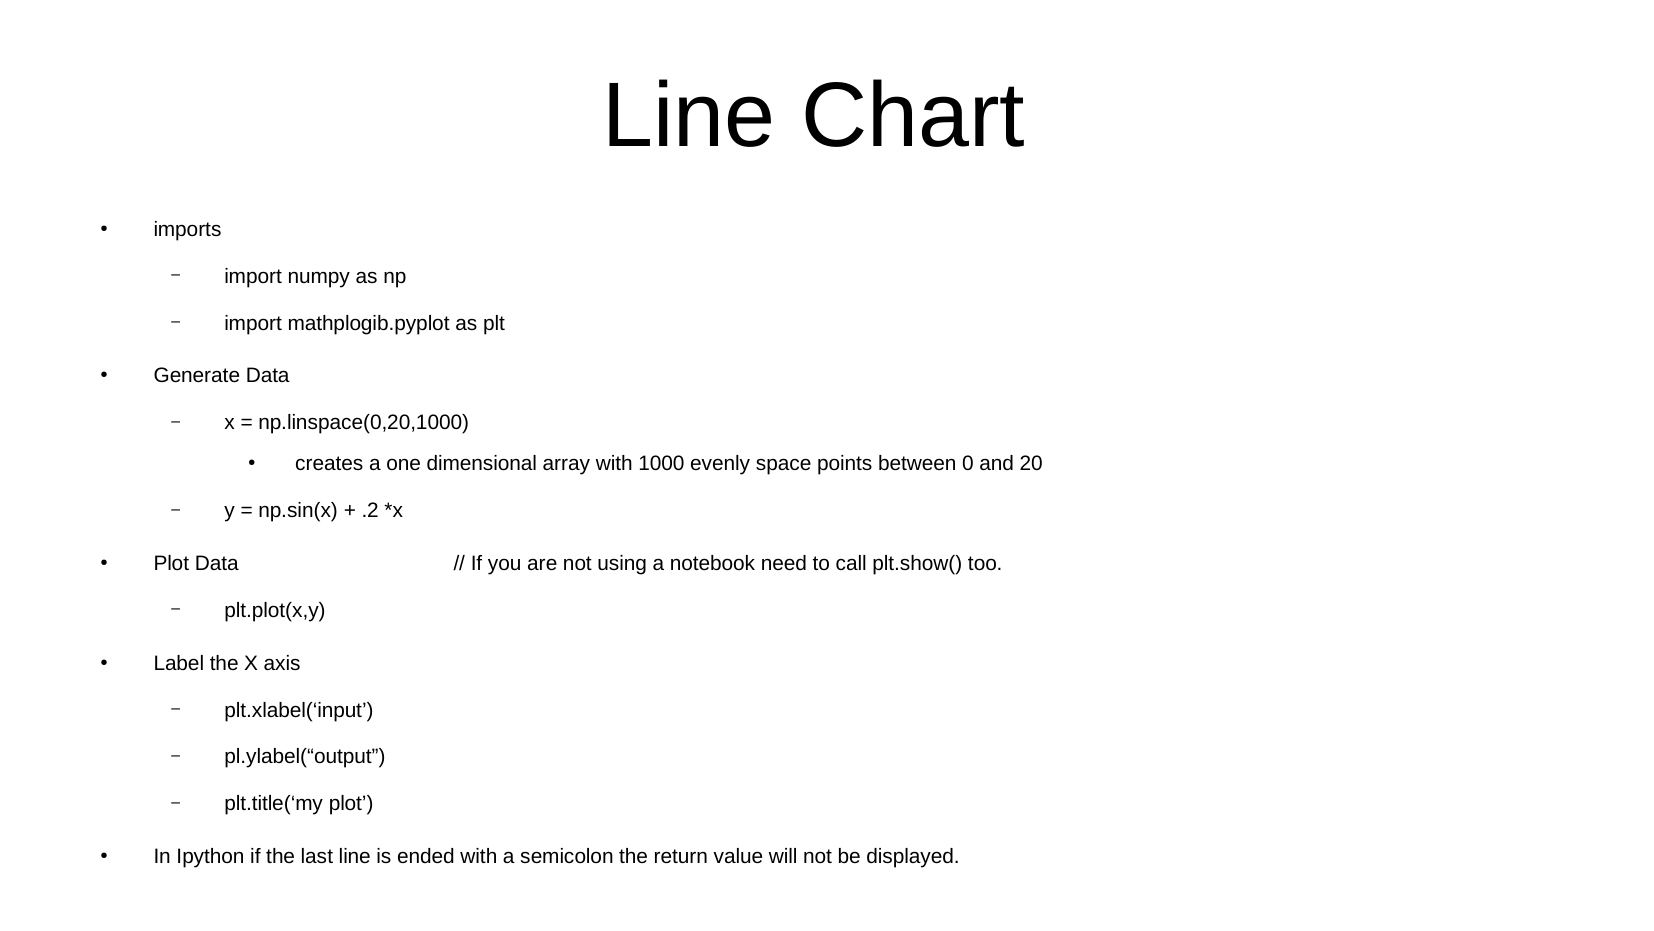

# Line Chart
imports
import numpy as np
import mathplogib.pyplot as plt
Generate Data
x = np.linspace(0,20,1000)
creates a one dimensional array with 1000 evenly space points between 0 and 20
y = np.sin(x) + .2 *x
Plot Data 			// If you are not using a notebook need to call plt.show() too.
plt.plot(x,y)
Label the X axis
plt.xlabel(‘input’)
pl.ylabel(“output”)
plt.title(‘my plot’)
In Ipython if the last line is ended with a semicolon the return value will not be displayed.